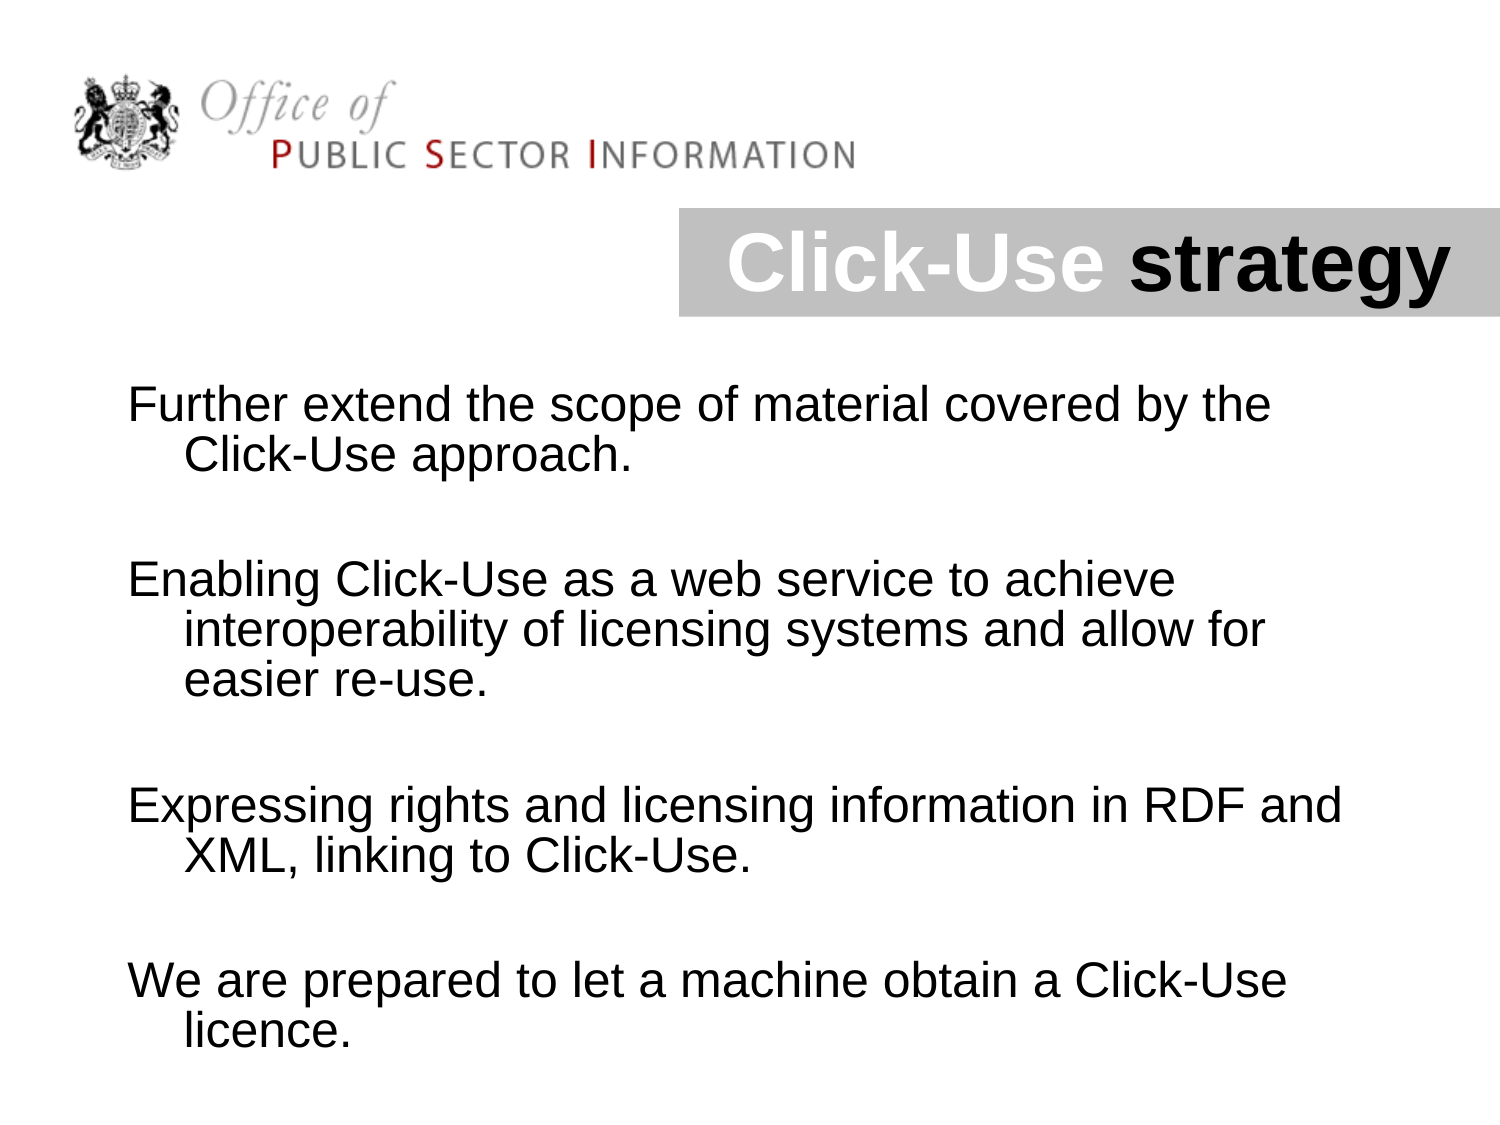

Click-Use strategy
Further extend the scope of material covered by the Click-Use approach.
Enabling Click-Use as a web service to achieve interoperability of licensing systems and allow for easier re-use.
Expressing rights and licensing information in RDF and XML, linking to Click-Use.
We are prepared to let a machine obtain a Click-Use licence.